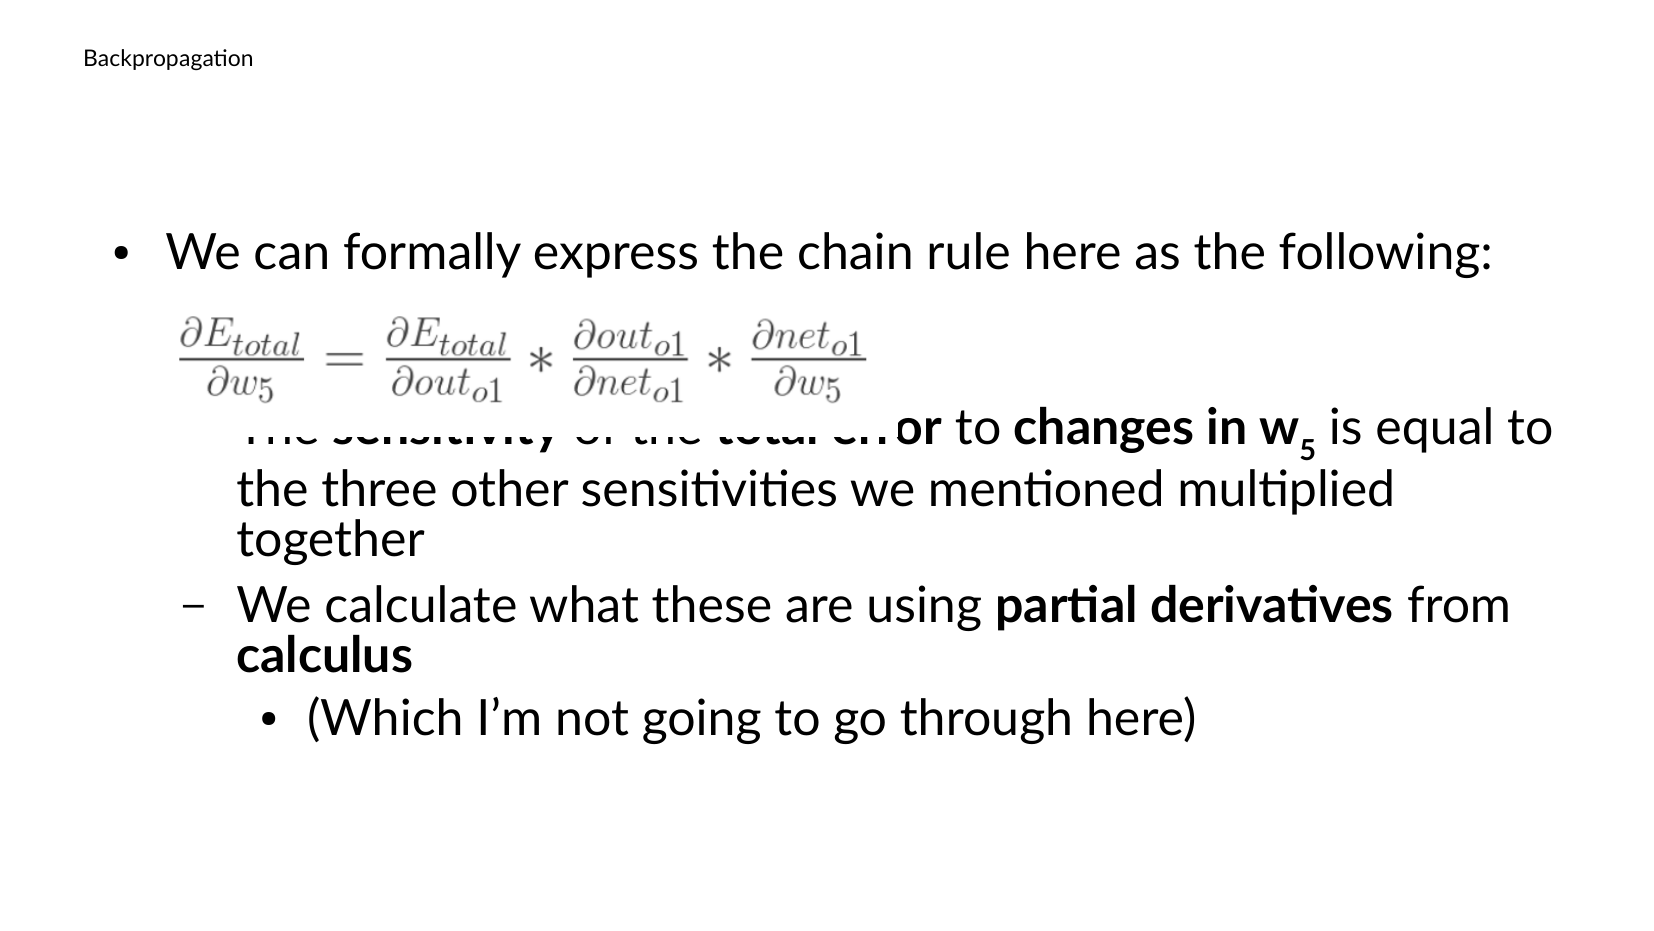

# Backpropagation
We can formally express the chain rule here as the following:
The sensitivity of the total error to changes in w5 is equal to the three other sensitivities we mentioned multiplied together
We calculate what these are using partial derivatives from calculus
(Which I’m not going to go through here)